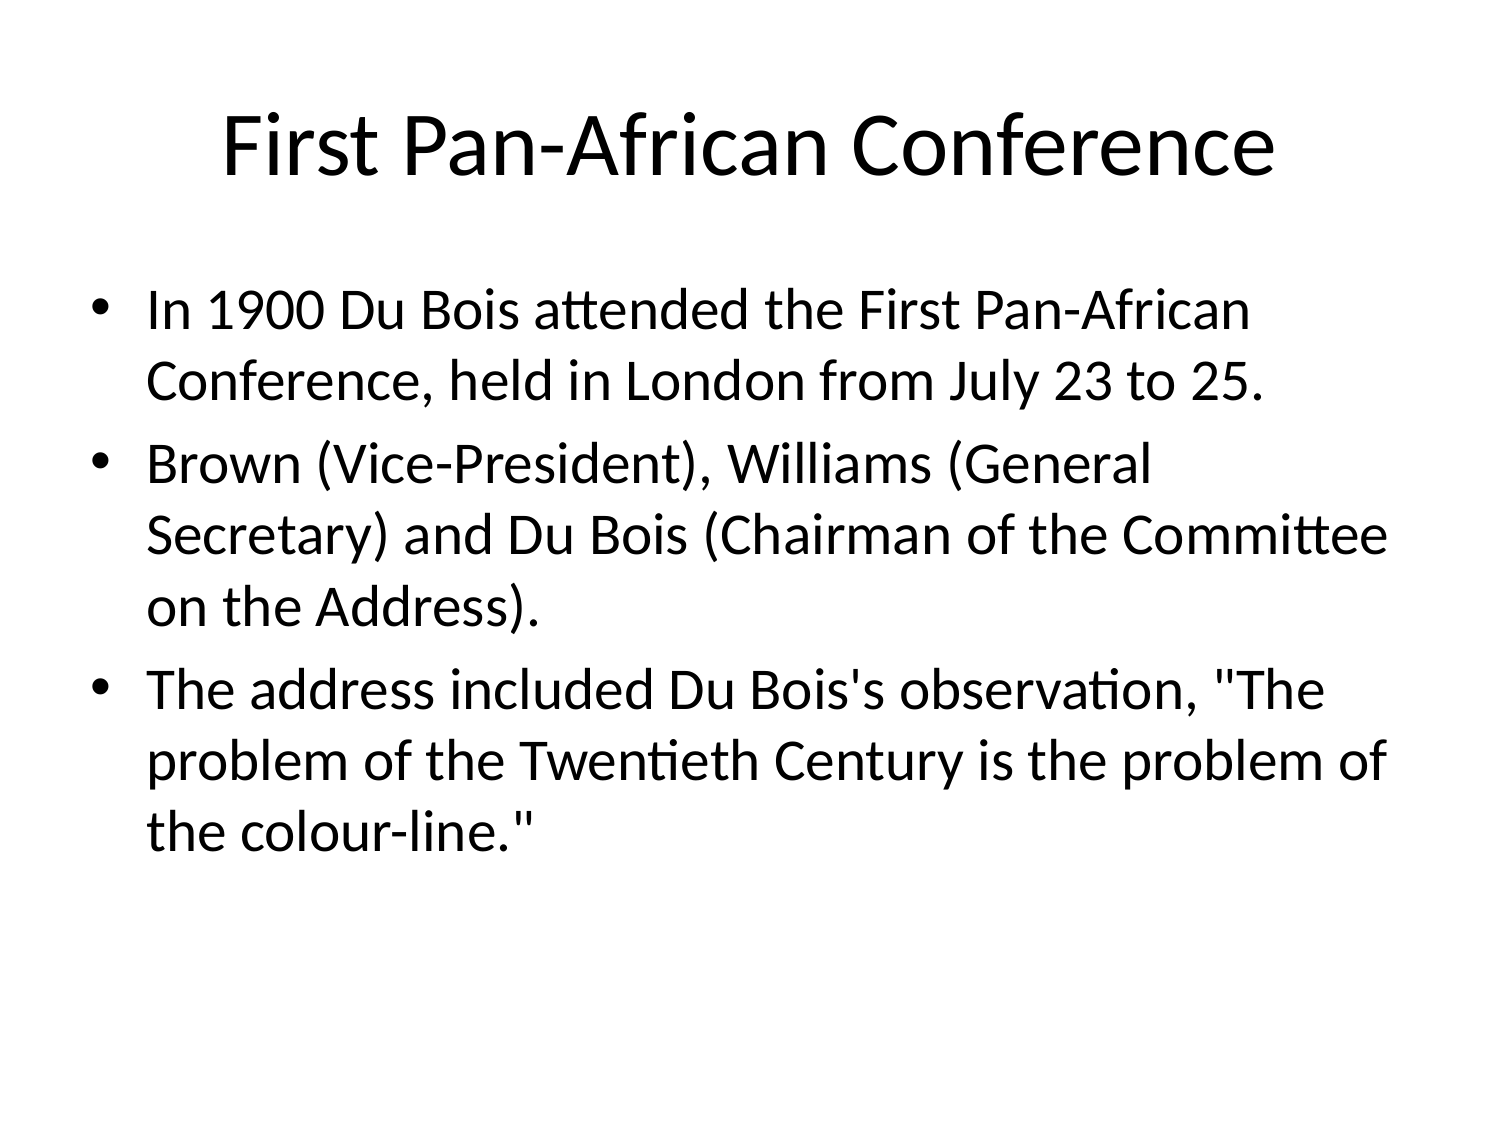

# First Pan-African Conference
In 1900 Du Bois attended the First Pan-African Conference, held in London from July 23 to 25.
Brown (Vice-President), Williams (General Secretary) and Du Bois (Chairman of the Committee on the Address).
The address included Du Bois's observation, "The problem of the Twentieth Century is the problem of the colour-line."